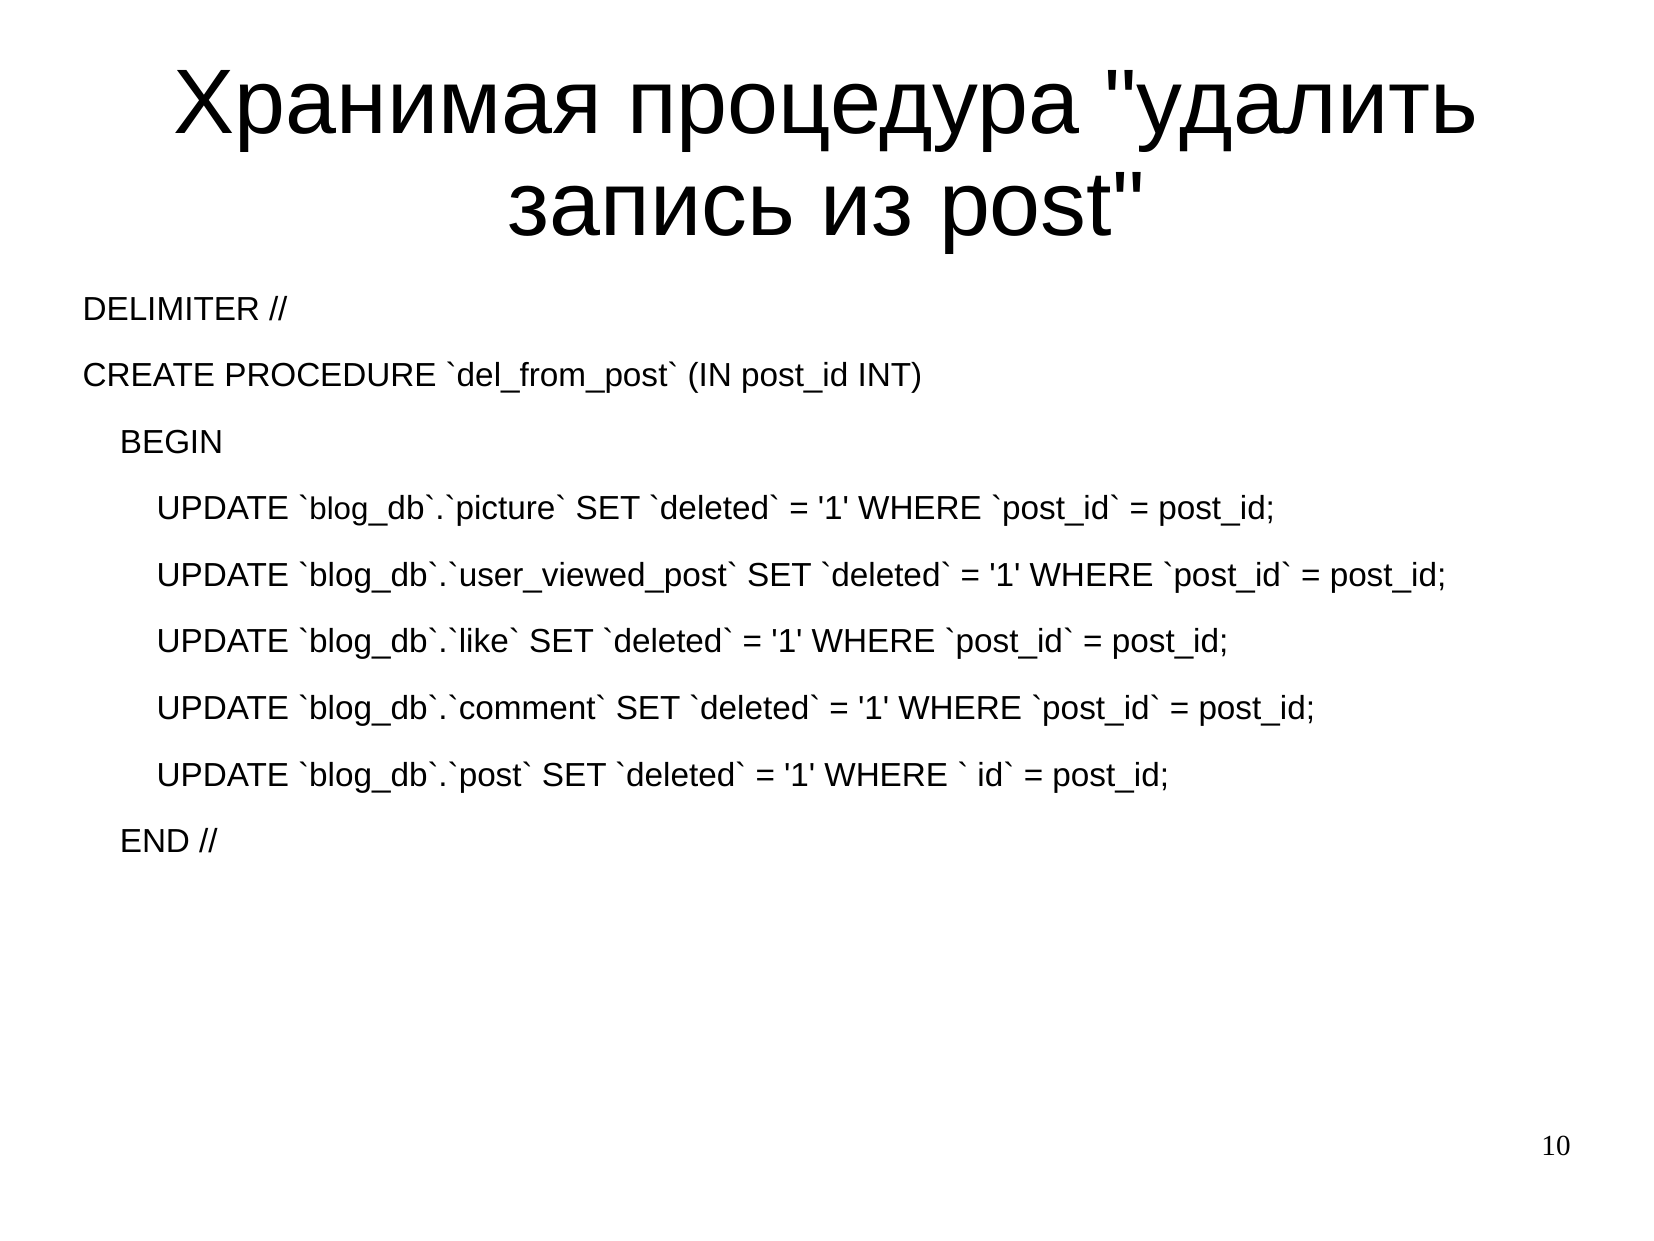

# Хранимая процедура "удалить запись из post"
DELIMITER //
CREATE PROCEDURE `del_from_post` (IN post_id INT)
 BEGIN
 UPDATE `blog_db`.`picture` SET `deleted` = '1' WHERE `post_id` = post_id;
 UPDATE `blog_db`.`user_viewed_post` SET `deleted` = '1' WHERE `post_id` = post_id;
 UPDATE `blog_db`.`like` SET `deleted` = '1' WHERE `post_id` = post_id;
 UPDATE `blog_db`.`comment` SET `deleted` = '1' WHERE `post_id` = post_id;
 UPDATE `blog_db`.`post` SET `deleted` = '1' WHERE ` id` = post_id;
 END //
10